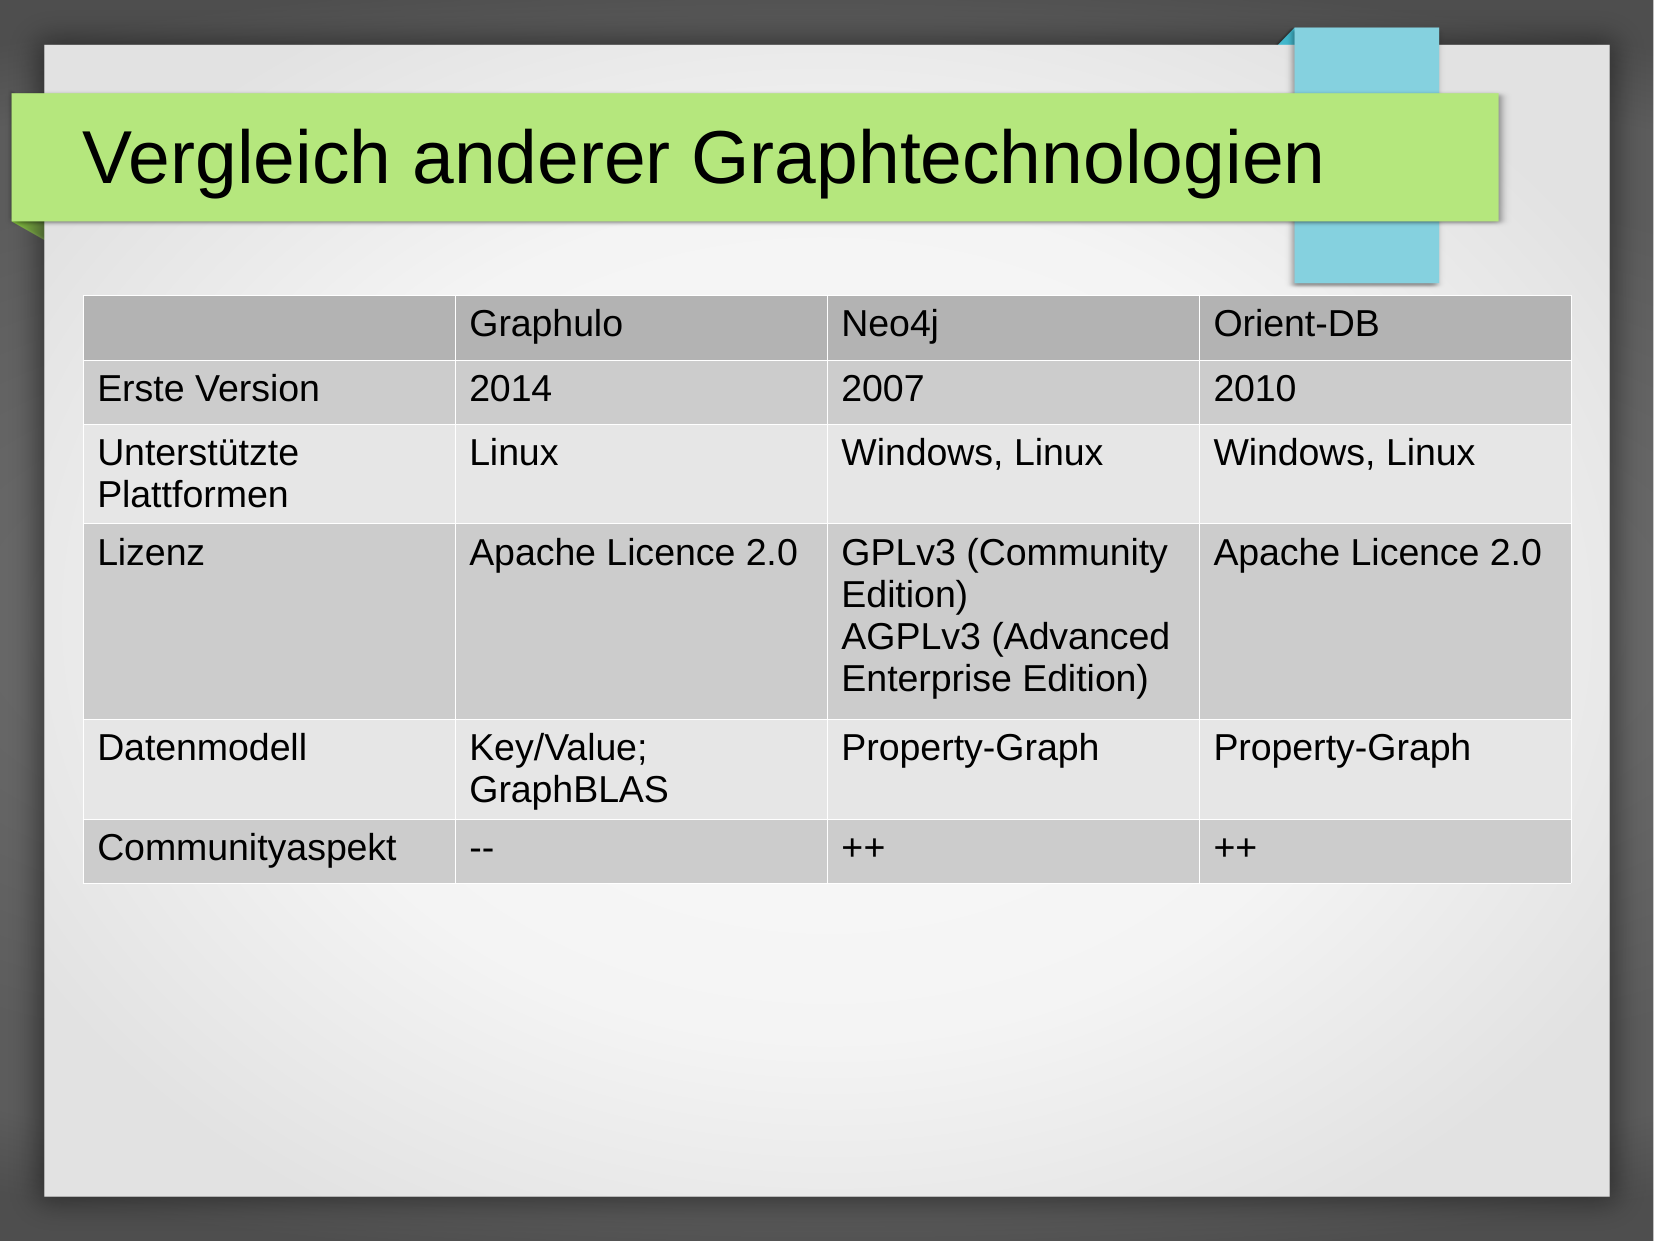

# Vergleich anderer Graphtechnologien
| | Graphulo | Neo4j | Orient-DB |
| --- | --- | --- | --- |
| Erste Version | 2014 | 2007 | 2010 |
| Unterstützte Plattformen | Linux | Windows, Linux | Windows, Linux |
| Lizenz | Apache Licence 2.0 | GPLv3 (Community Edition) AGPLv3 (Advanced Enterprise Edition) | Apache Licence 2.0 |
| Datenmodell | Key/Value; GraphBLAS | Property-Graph | Property-Graph |
| Communityaspekt | -- | ++ | ++ |